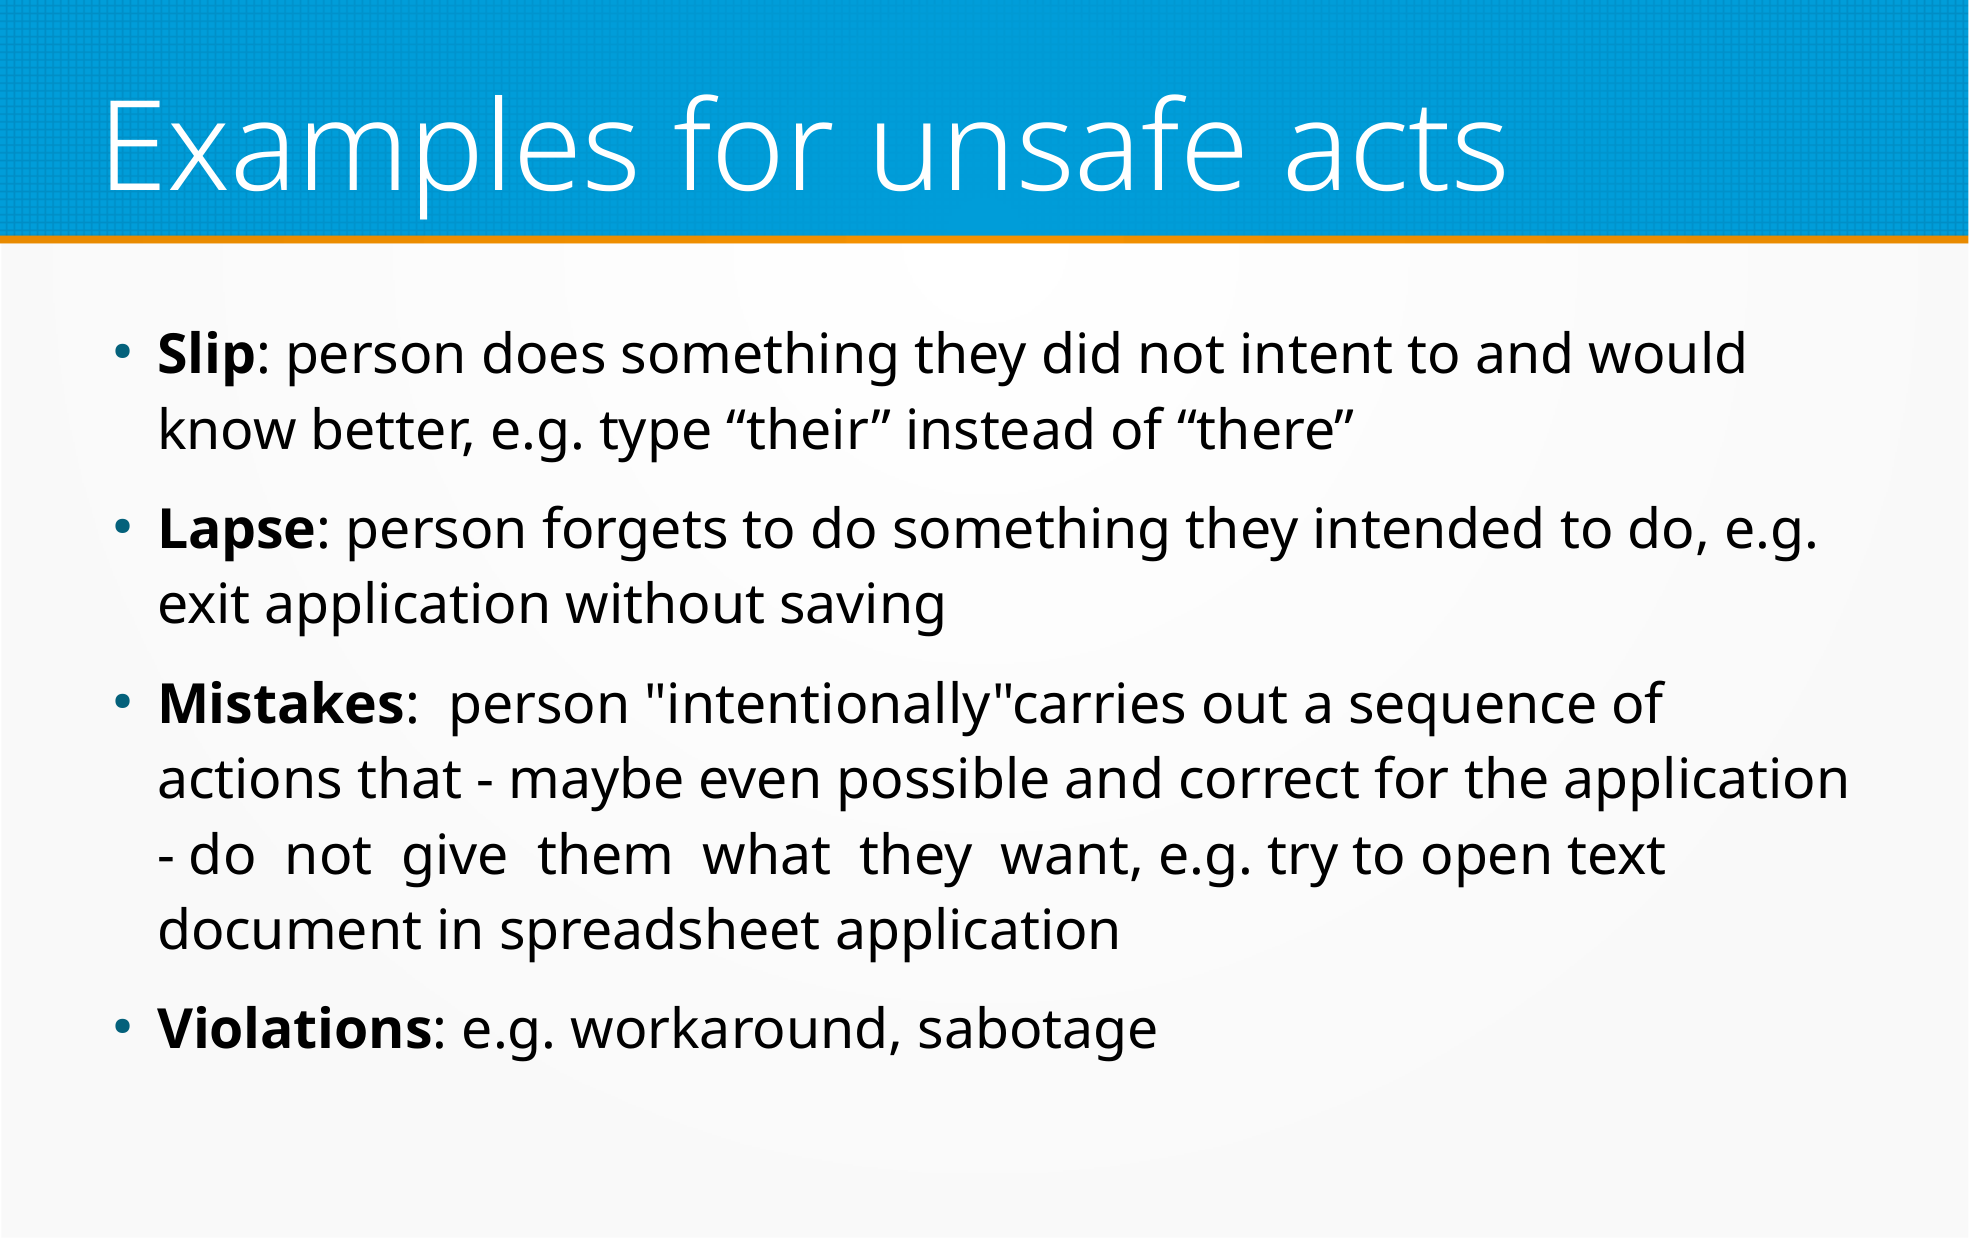

# Examples for unsafe acts
Slip: person does something they did not intent to and would know better, e.g. type “their” instead of “there”
Lapse: person forgets to do something they intended to do, e.g. exit application without saving
Mistakes: person "intentionally"carries out a sequence of actions that - maybe even possible and correct for the application - do not give them what they want, e.g. try to open text document in spreadsheet application
Violations: e.g. workaround, sabotage